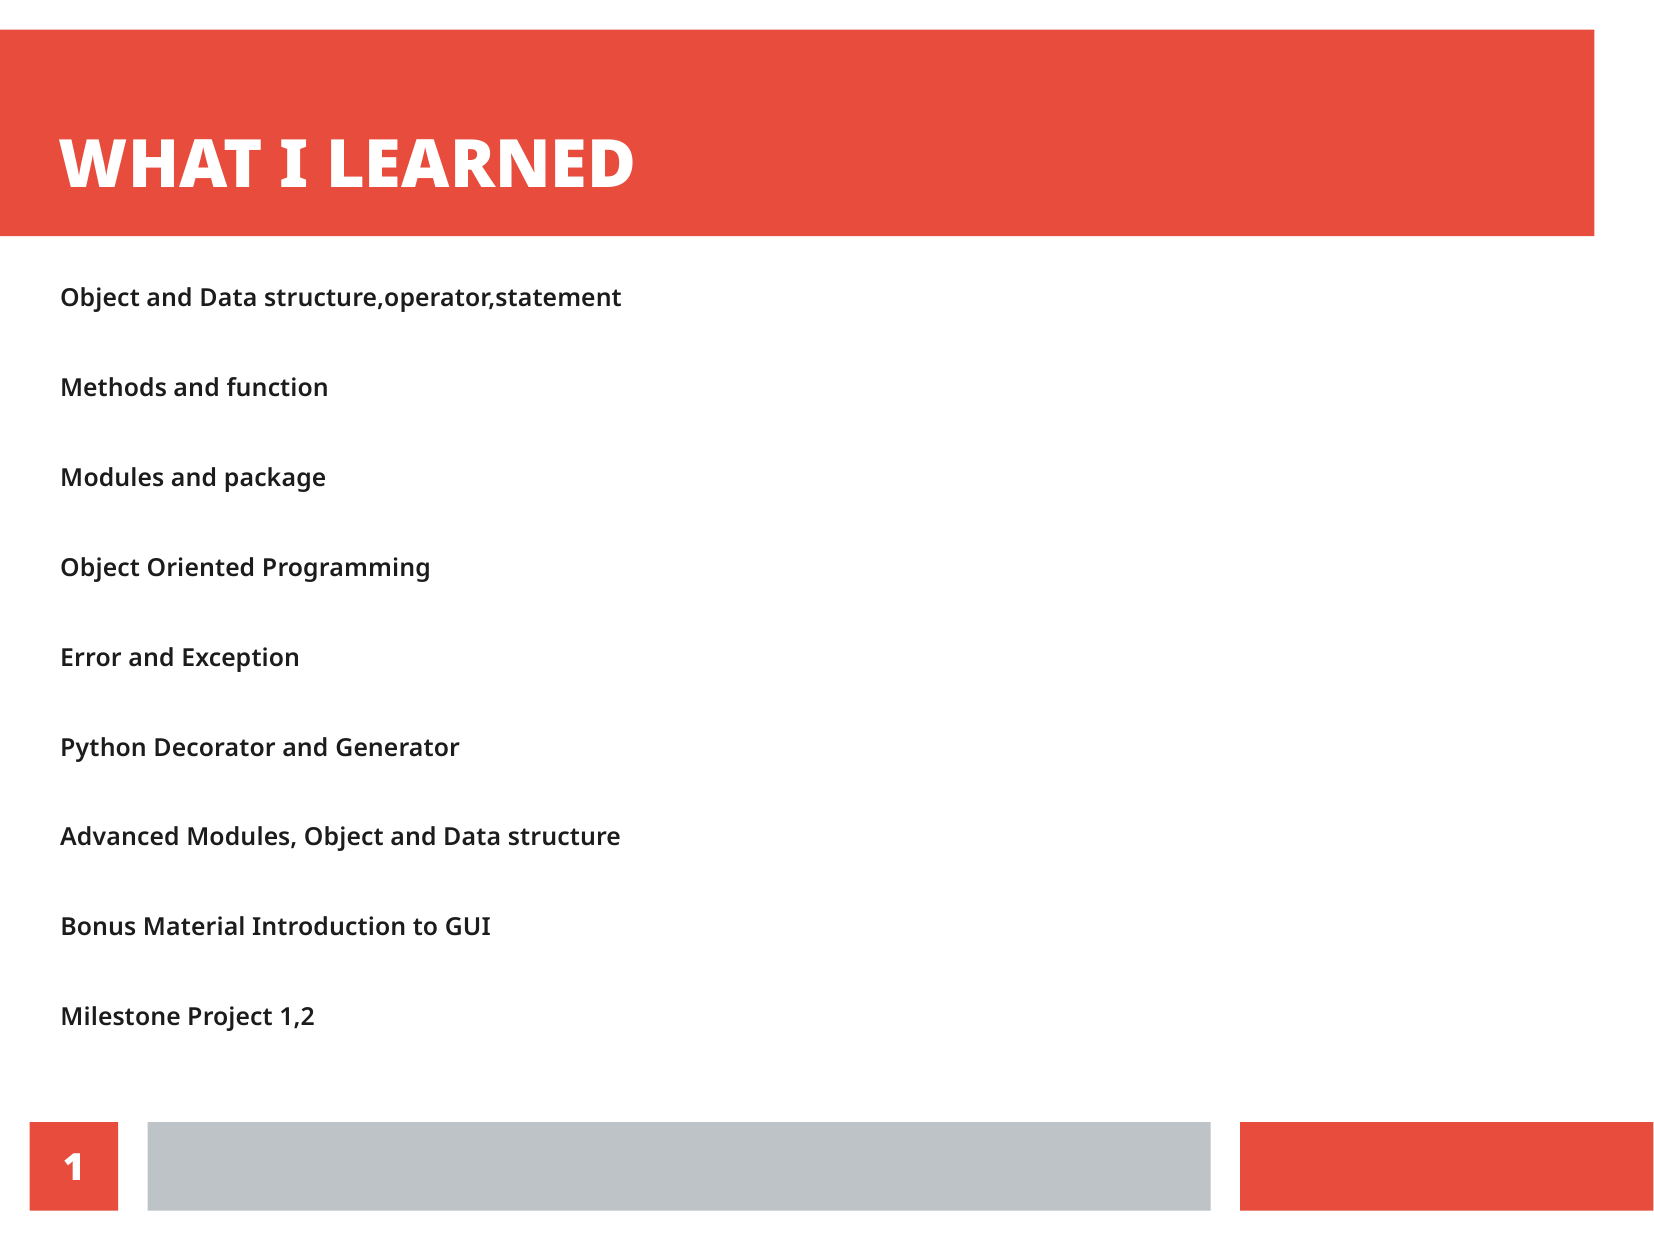

# WHAT I LEARNED
Object and Data structure,operator,statement
Methods and function
Modules and package
Object Oriented Programming
Error and Exception
Python Decorator and Generator
Advanced Modules, Object and Data structure
Bonus Material Introduction to GUI
Milestone Project 1,2
1